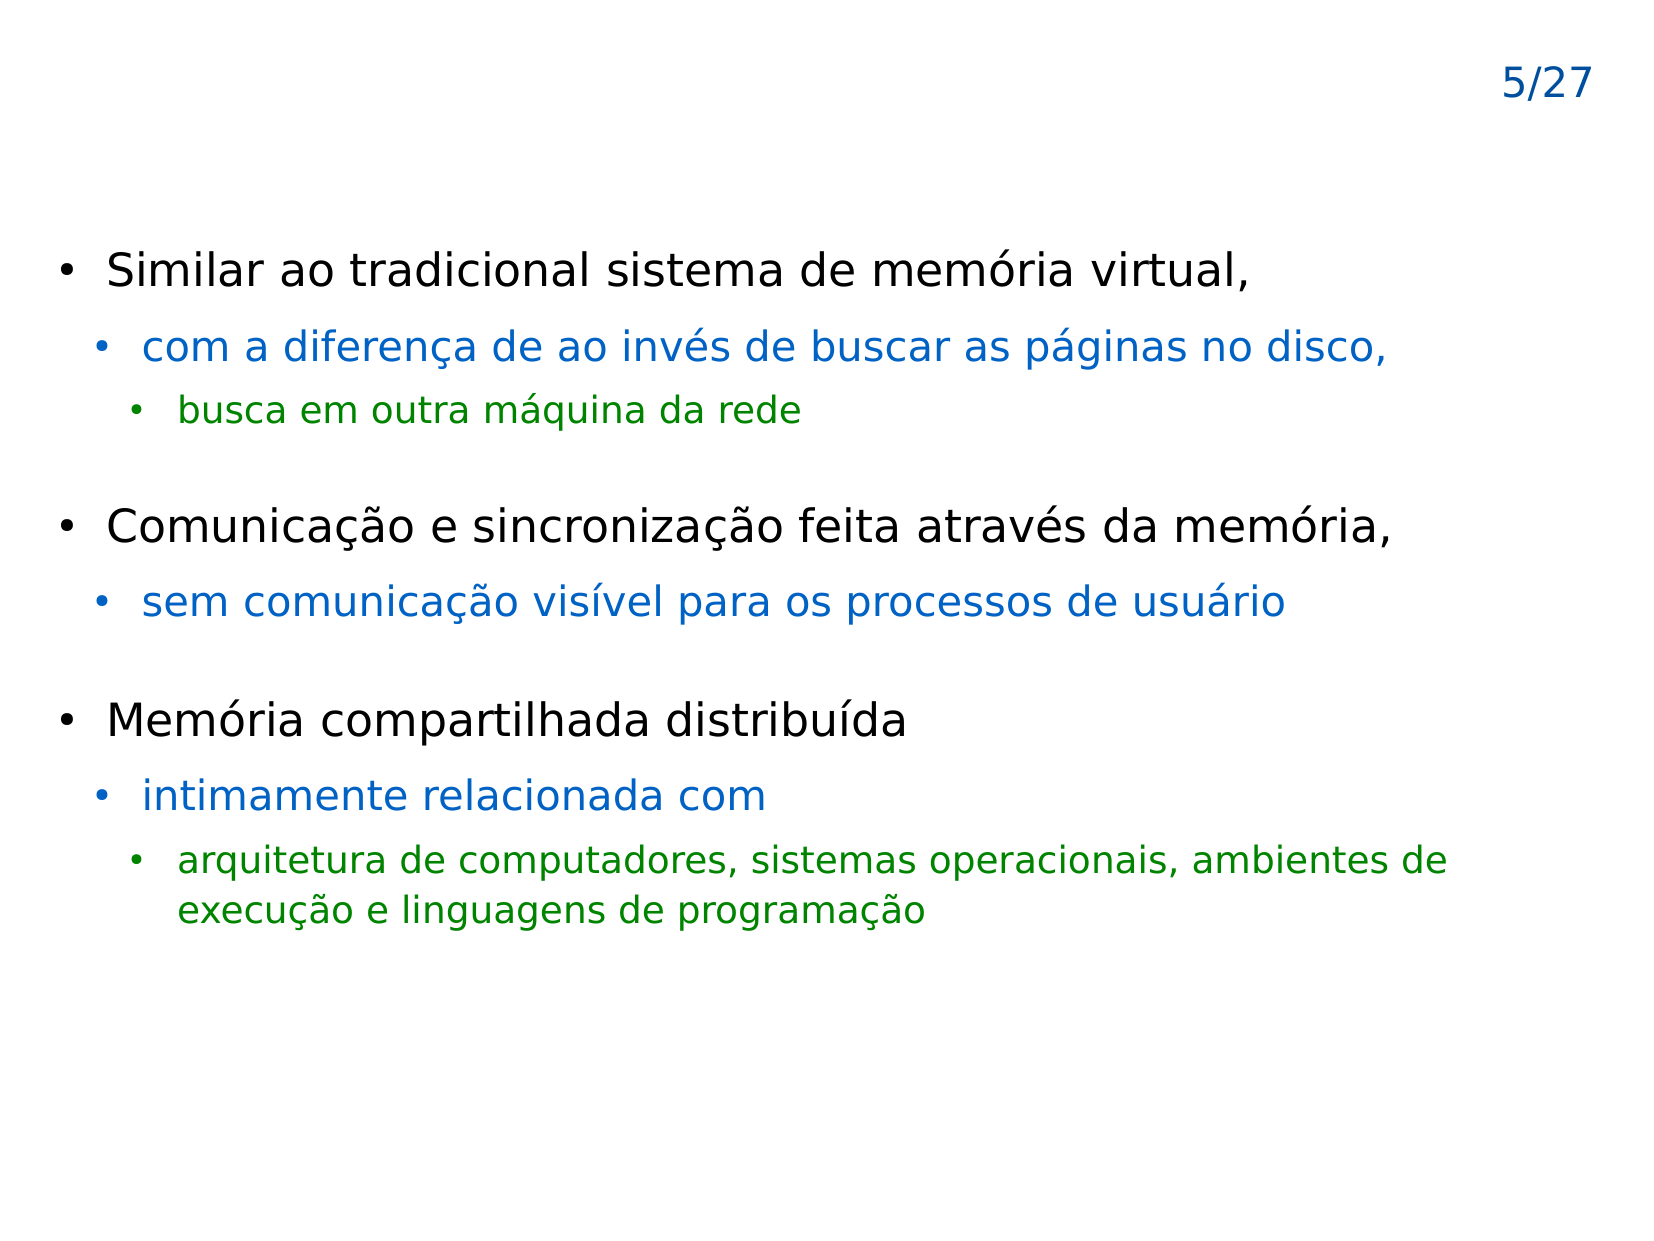

#
5
Similar ao tradicional sistema de memória virtual,
com a diferença de ao invés de buscar as páginas no disco,
busca em outra máquina da rede
Comunicação e sincronização feita através da memória,
sem comunicação visível para os processos de usuário
Memória compartilhada distribuída
intimamente relacionada com
arquitetura de computadores, sistemas operacionais, ambientes de execução e linguagens de programação